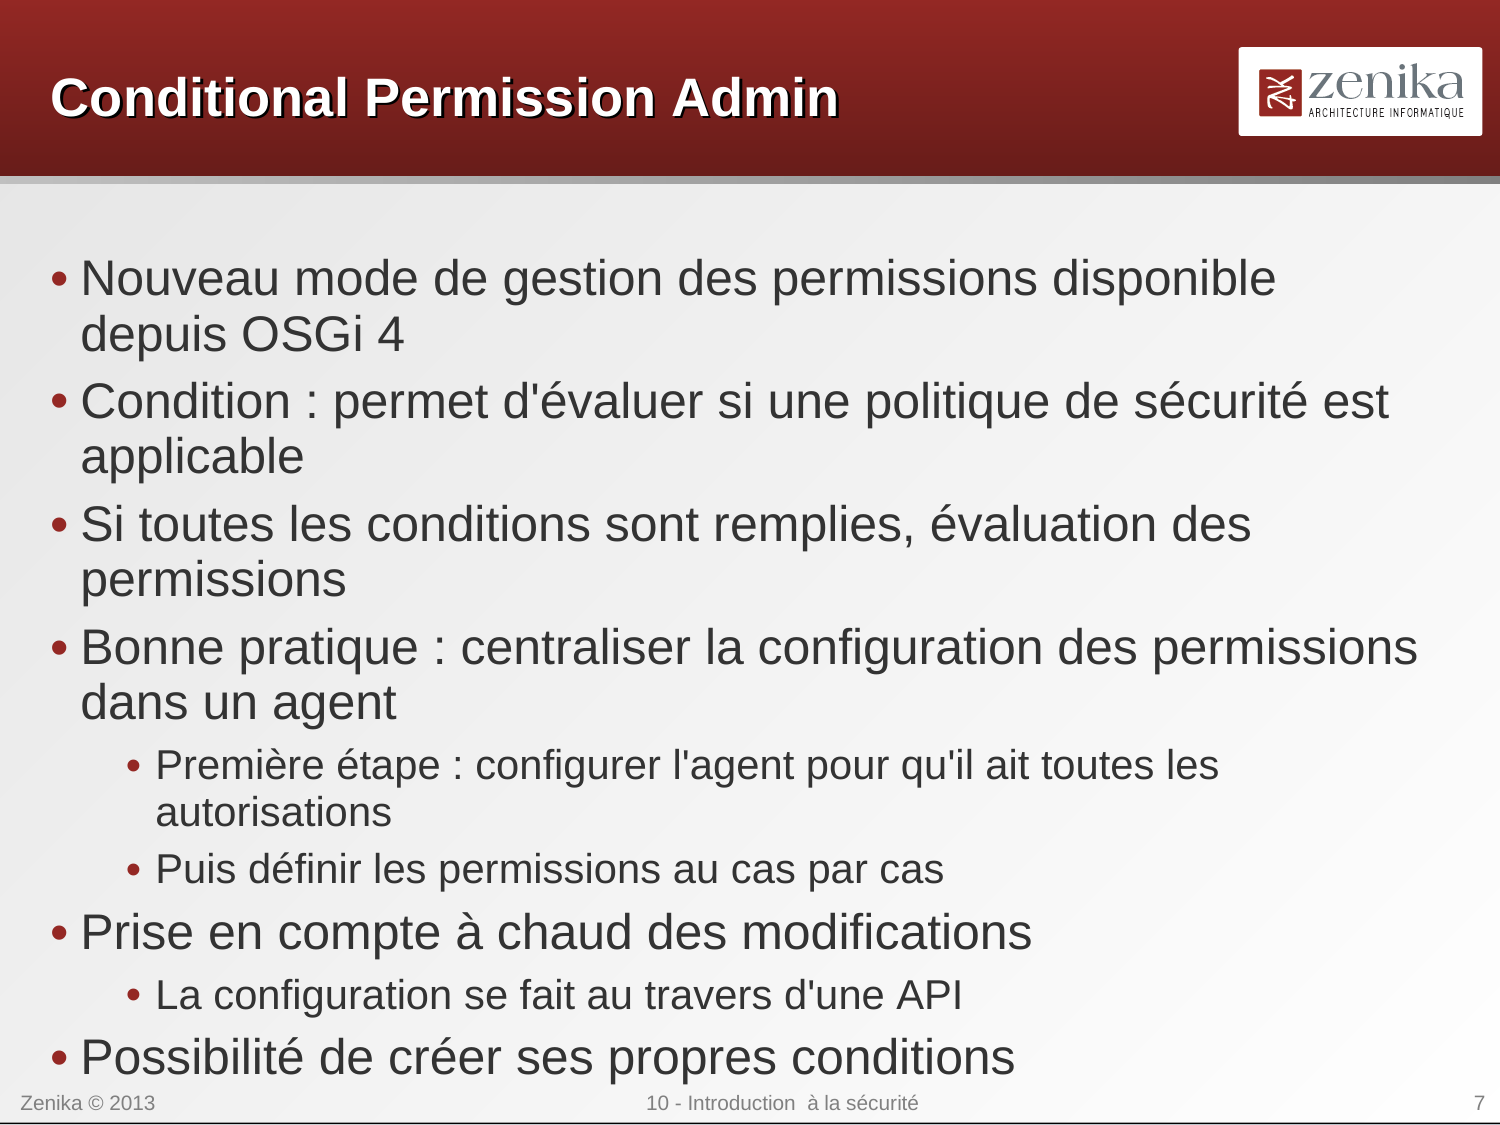

# Conditional Permission Admin
Nouveau mode de gestion des permissions disponible depuis OSGi 4
Condition : permet d'évaluer si une politique de sécurité est applicable
Si toutes les conditions sont remplies, évaluation des permissions
Bonne pratique : centraliser la configuration des permissions dans un agent
Première étape : configurer l'agent pour qu'il ait toutes les autorisations
Puis définir les permissions au cas par cas
Prise en compte à chaud des modifications
La configuration se fait au travers d'une API
Possibilité de créer ses propres conditions